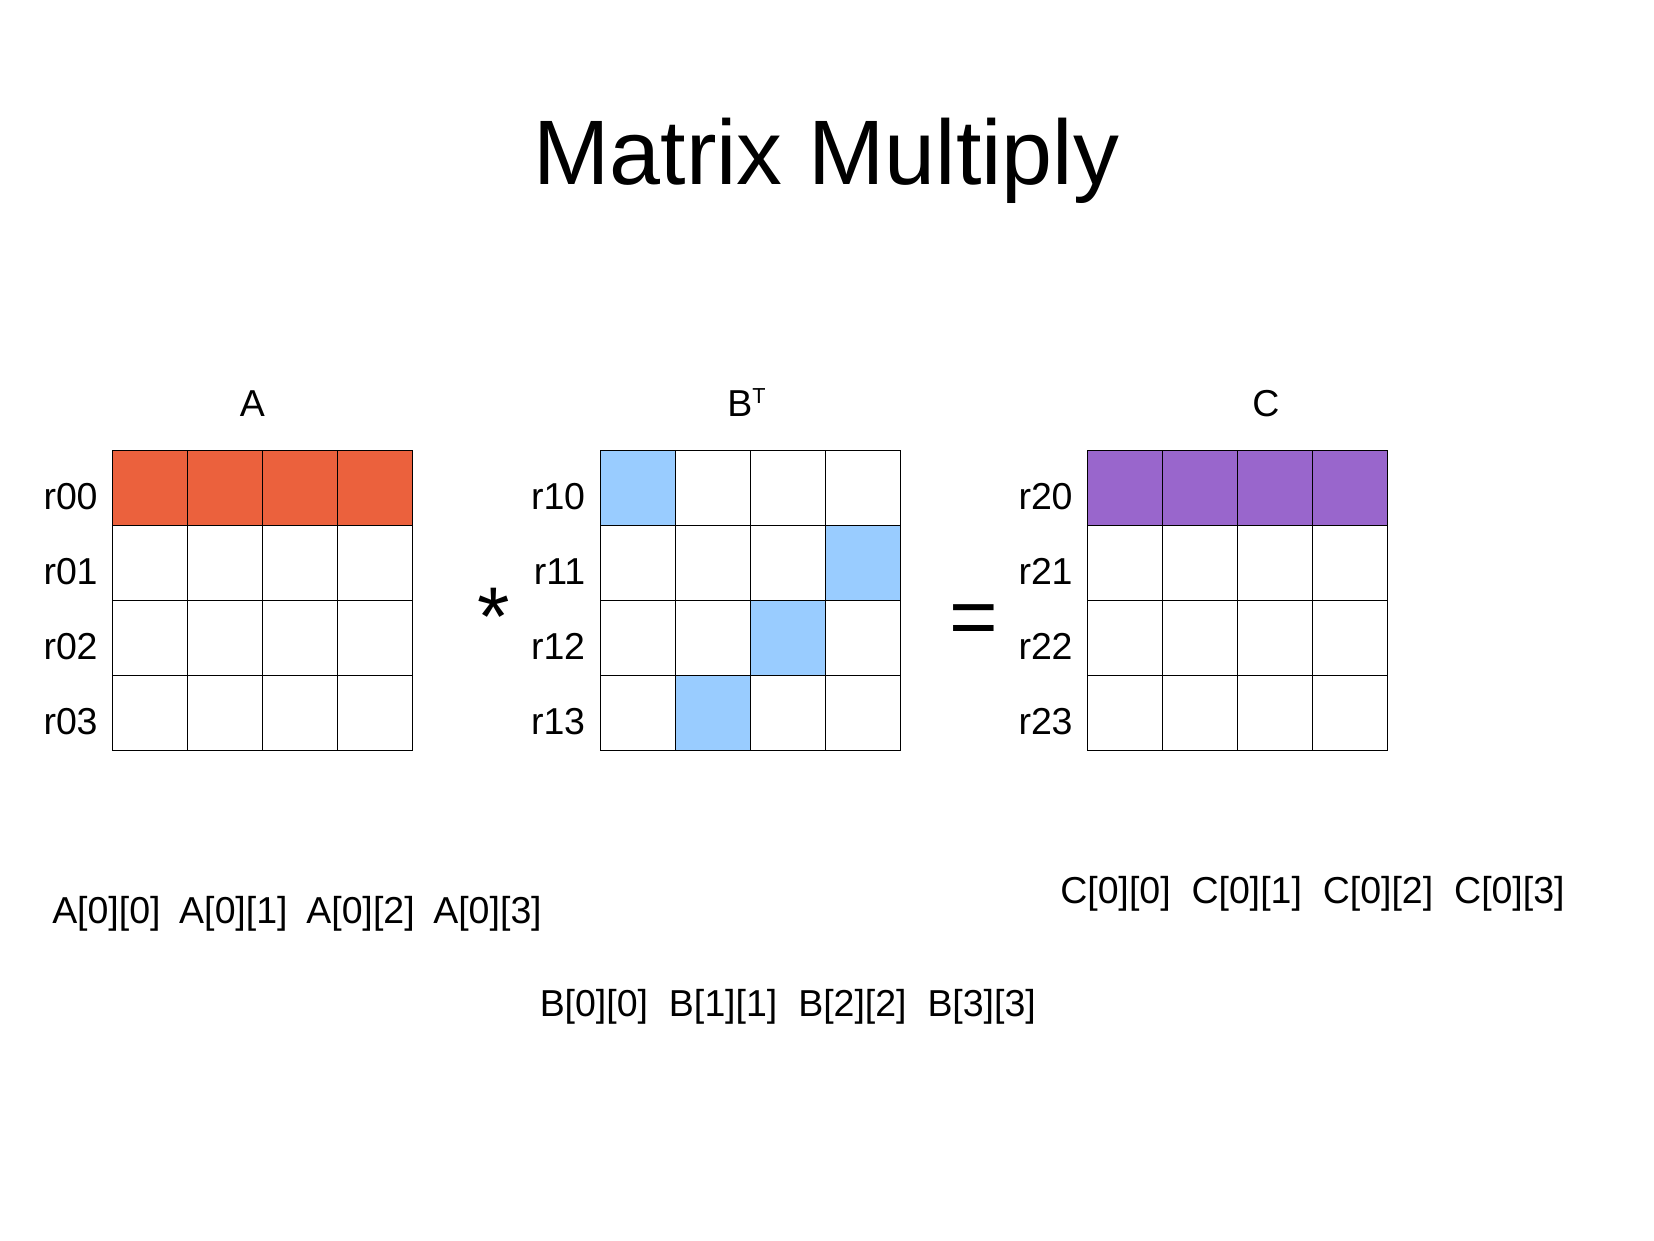

# Matrix Multiply
A
BT
C
r00
r10
r20
r01
r11
r21
*
=
r02
r12
r22
r03
r13
r23
C[0][0] C[0][1] C[0][2] C[0][3]
A[0][0] A[0][1] A[0][2] A[0][3]
B[0][0] B[1][1] B[2][2] B[3][3]